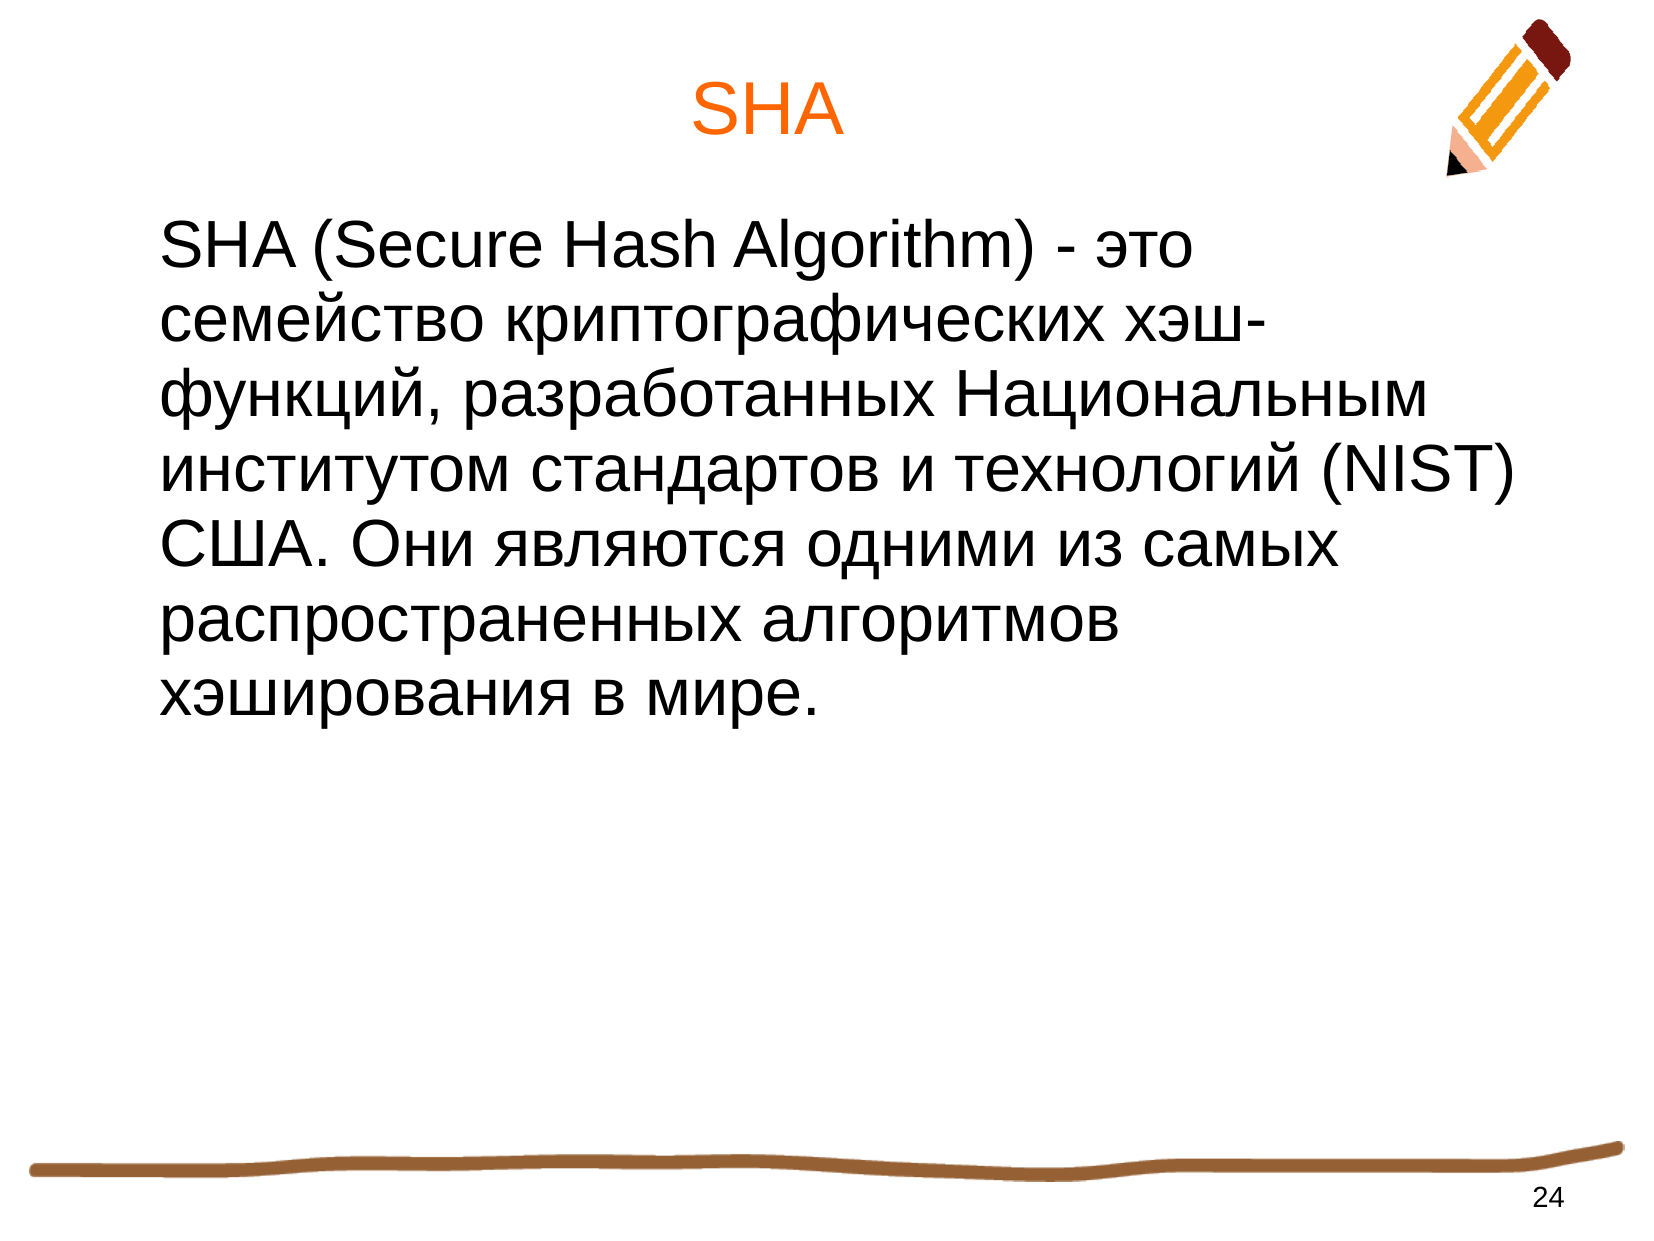

# SHA
SHA (Secure Hash Algorithm) - это семейство криптографических хэш-функций, разработанных Национальным институтом стандартов и технологий (NIST) США. Они являются одними из самых распространенных алгоритмов хэширования в мире.
24